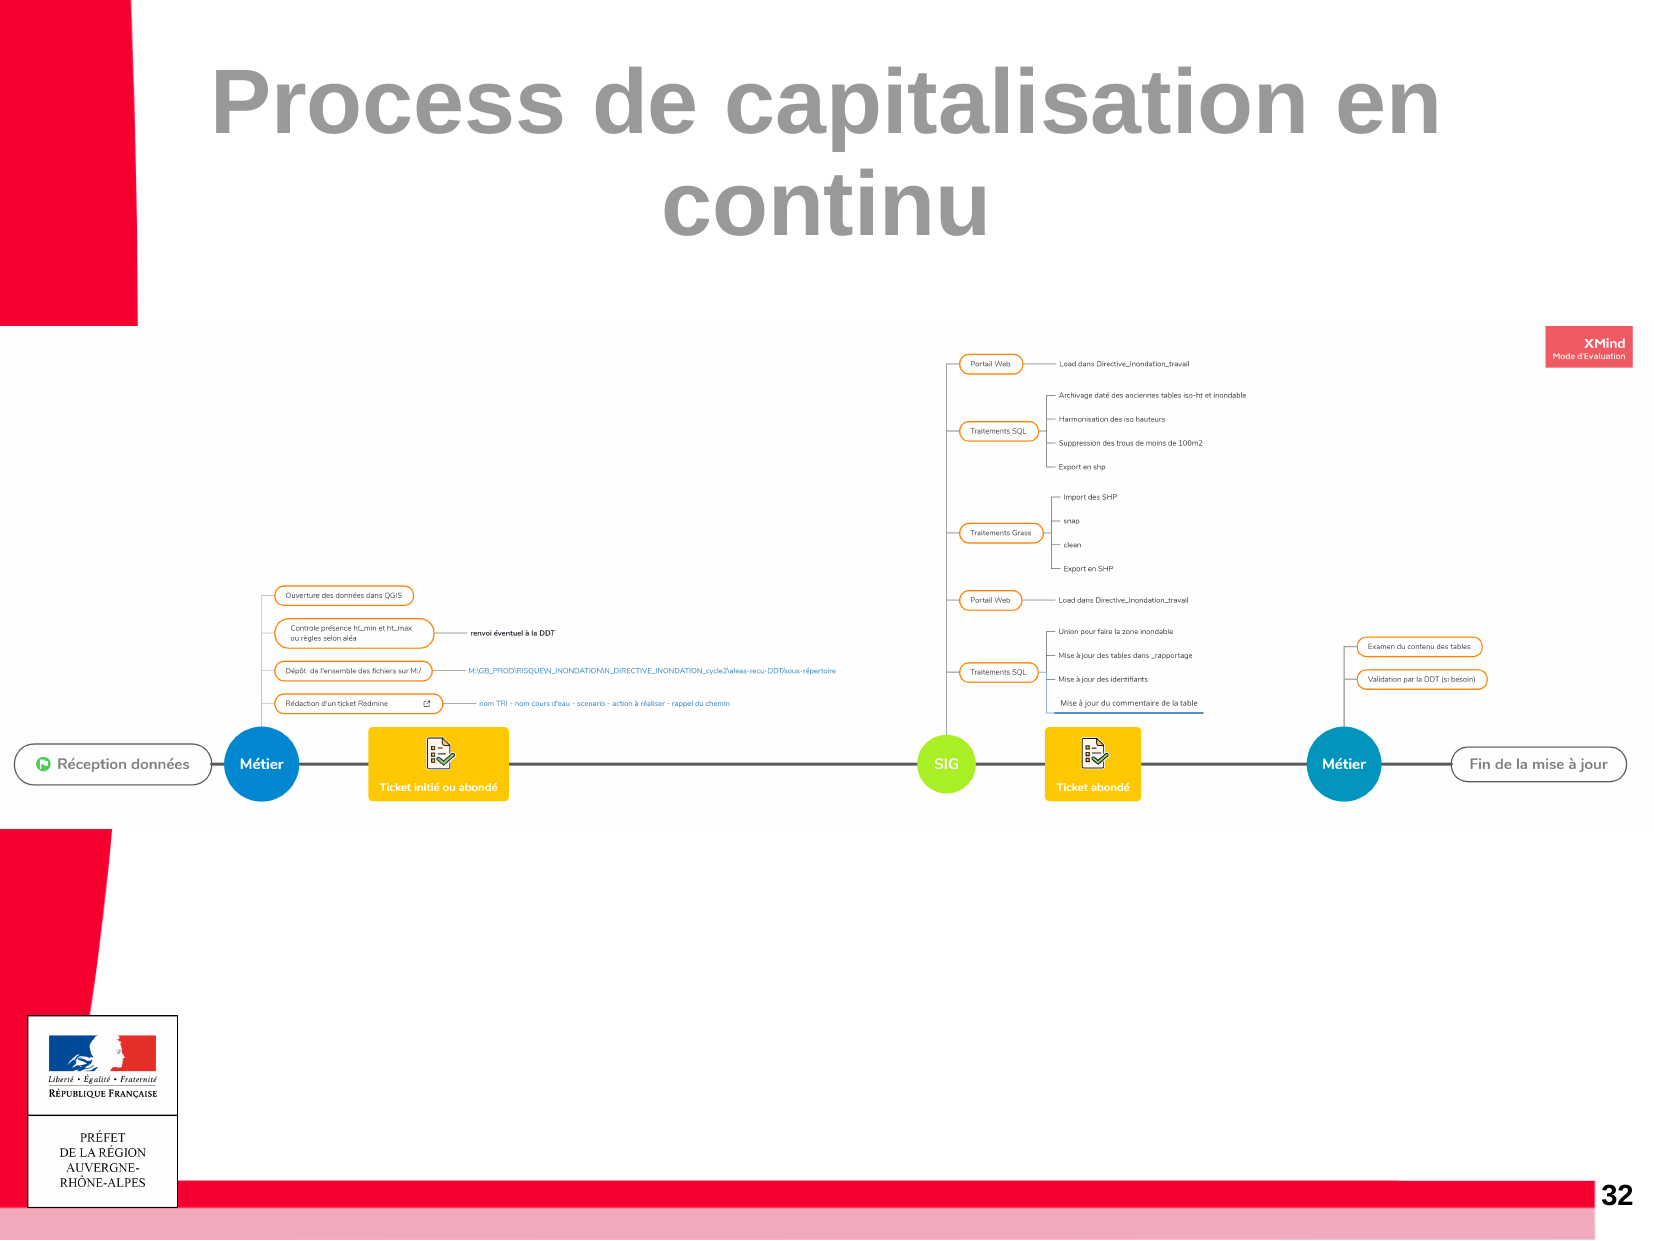

# Process de capitalisation en continu
32